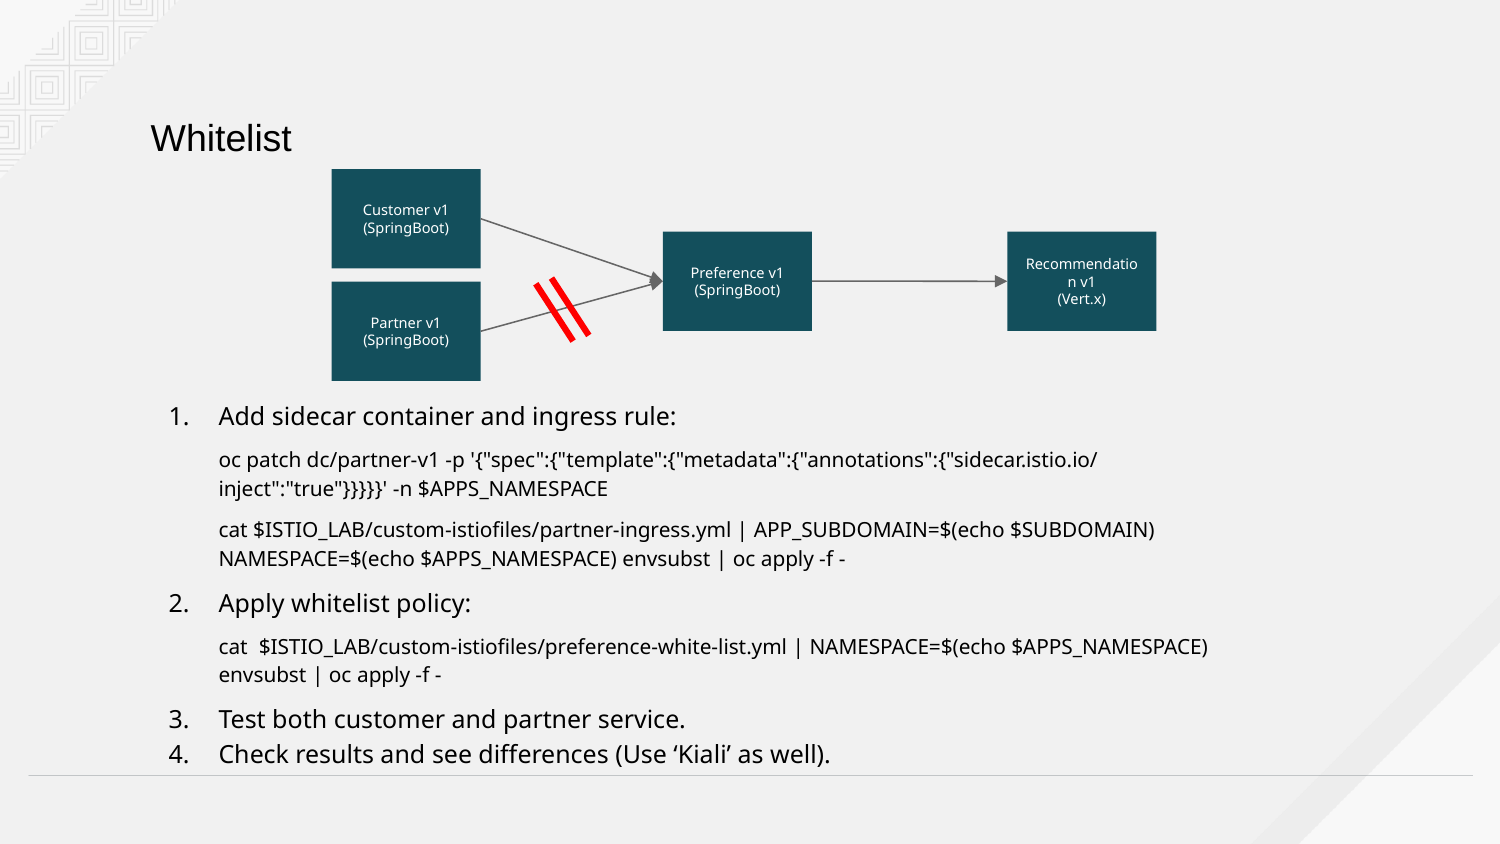

# Whitelist
Customer v1
(SpringBoot)
Preference v1
(SpringBoot)
Recommendation v1
(Vert.x)
Partner v1
(SpringBoot)
Add sidecar container and ingress rule:
oc patch dc/partner-v1 -p '{"spec":{"template":{"metadata":{"annotations":{"sidecar.istio.io/inject":"true"}}}}}' -n $APPS_NAMESPACE
cat $ISTIO_LAB/custom-istiofiles/partner-ingress.yml | APP_SUBDOMAIN=$(echo $SUBDOMAIN) NAMESPACE=$(echo $APPS_NAMESPACE) envsubst | oc apply -f -
Apply whitelist policy:
cat $ISTIO_LAB/custom-istiofiles/preference-white-list.yml | NAMESPACE=$(echo $APPS_NAMESPACE) envsubst | oc apply -f -
Test both customer and partner service.
Check results and see differences (Use ‘Kiali’ as well).